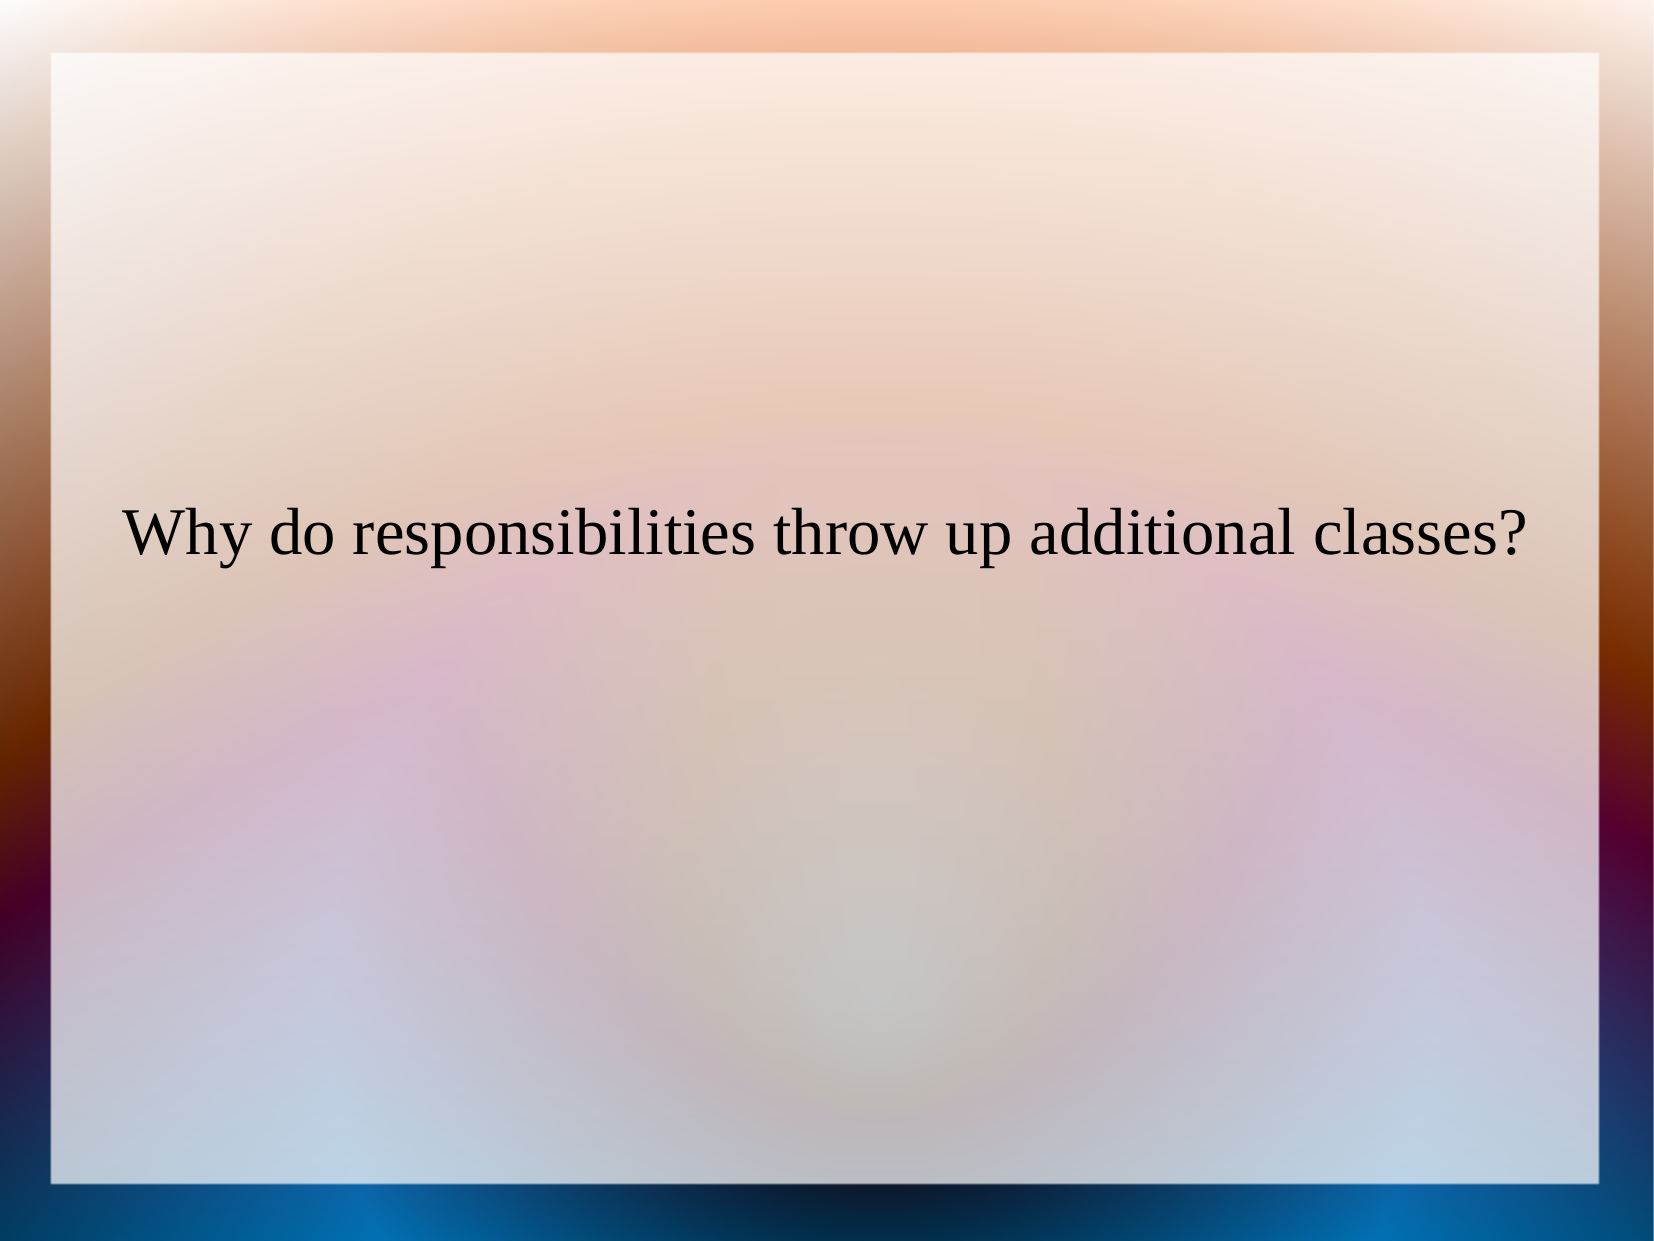

# Why do responsibilities throw up additional classes?